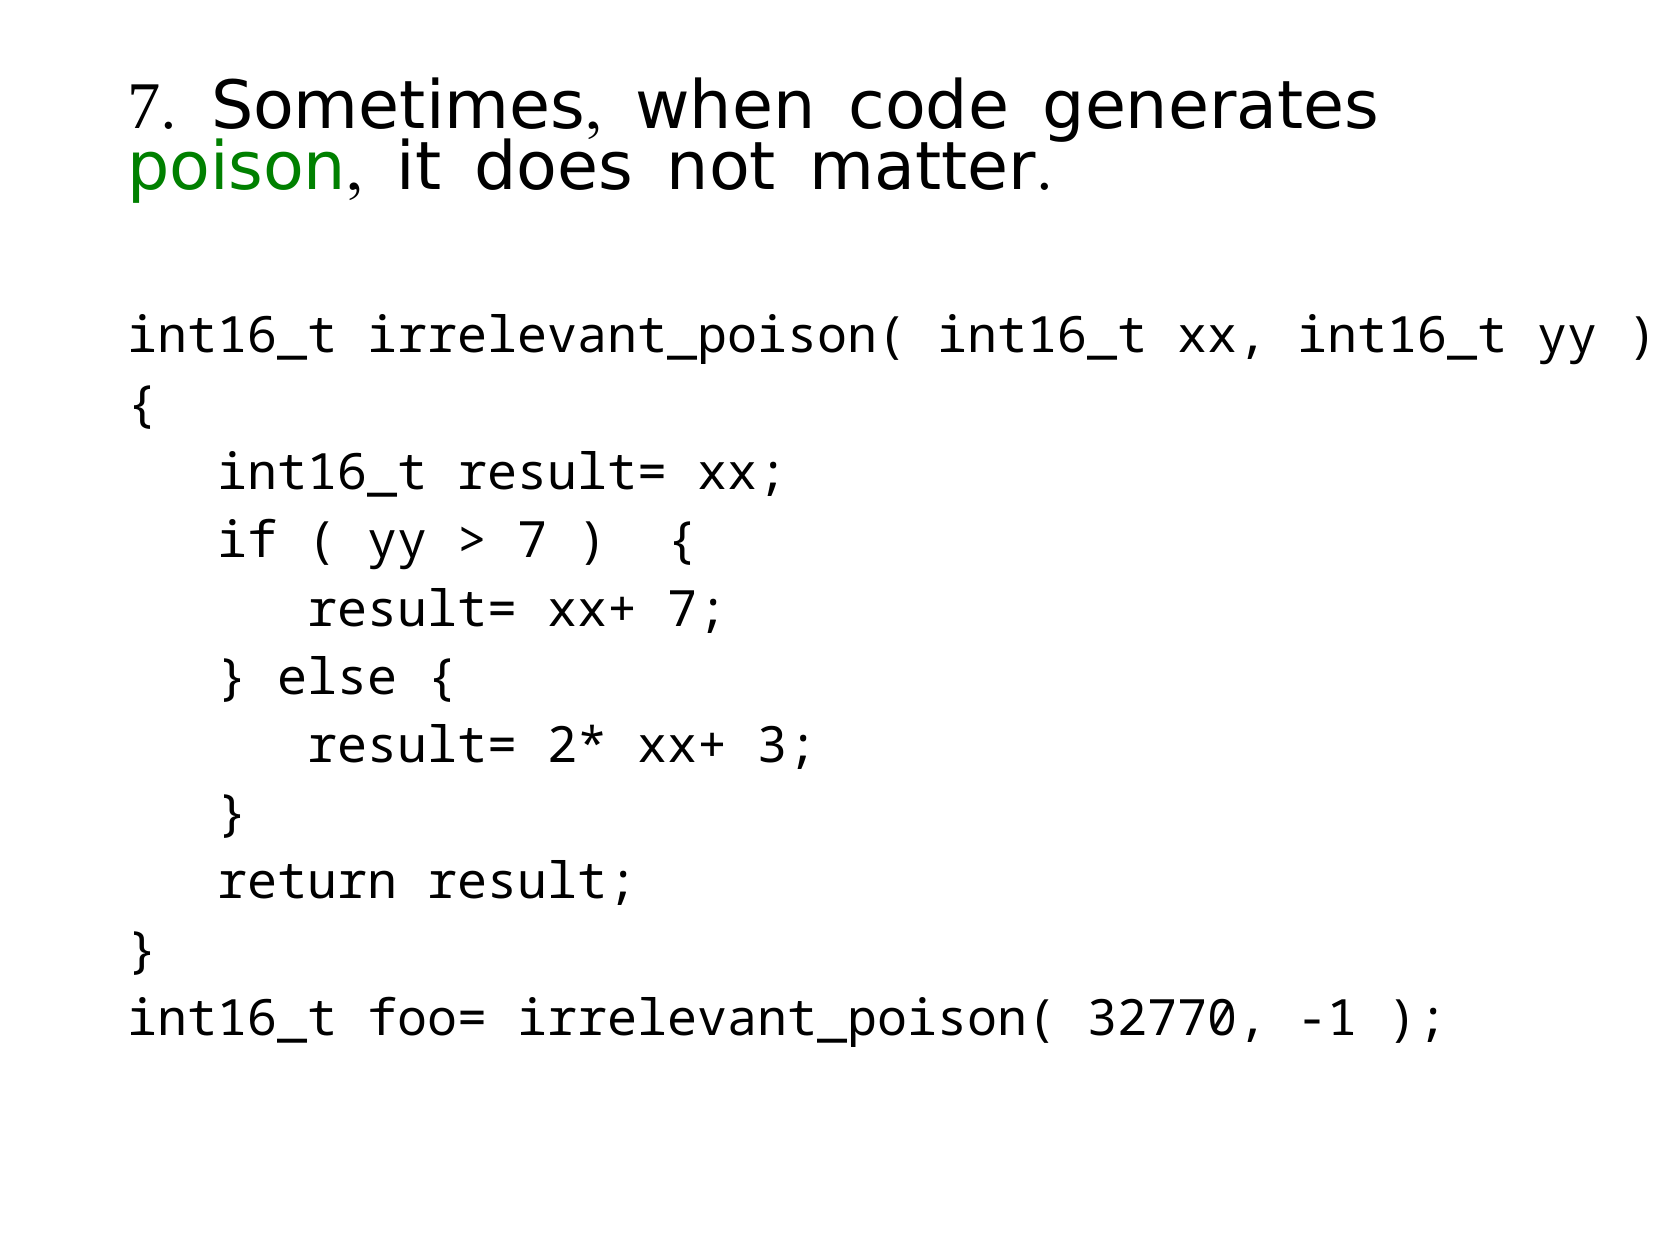

7. Sometimes, when code generates poison, it does not matter.
int16_t irrelevant_poison( int16_t xx, int16_t yy )
{
 int16_t result= xx;
 if ( yy > 7 ) {
 result= xx+ 7;
 } else {
 result= 2* xx+ 3;
 }
 return result;
}
int16_t foo= irrelevant_poison( 32770, -1 );